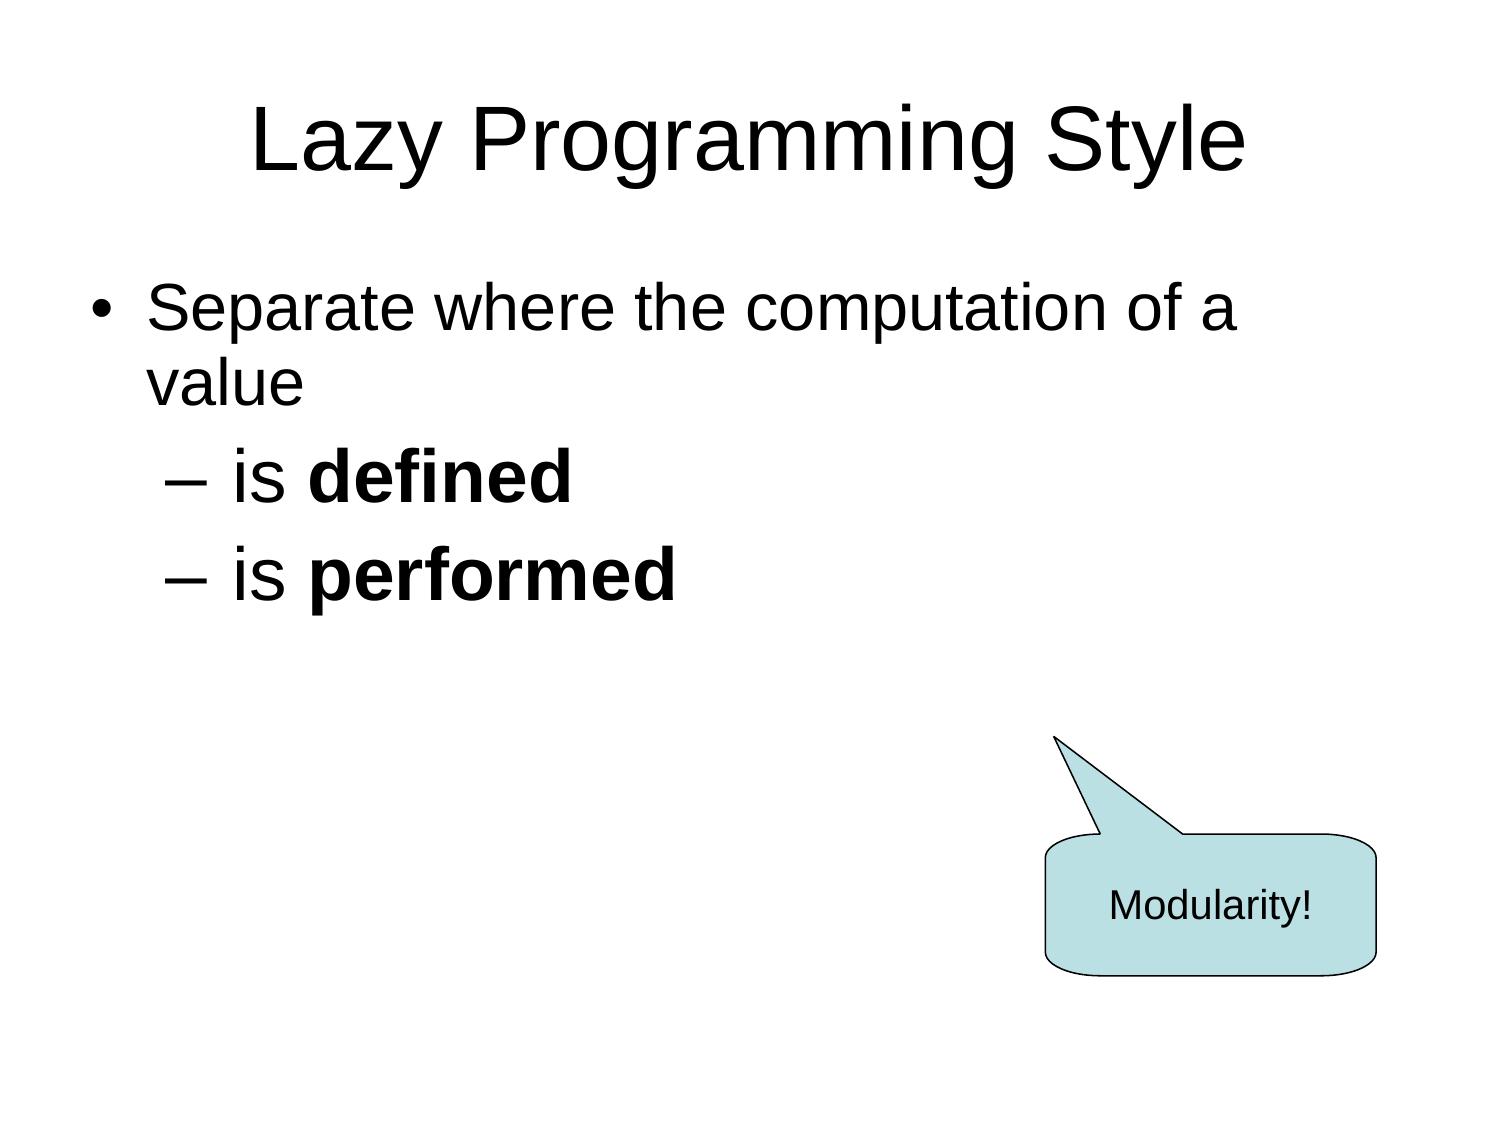

# Lazy Programming Style
Separate where the computation of a value
 is defined
 is performed
Modularity!